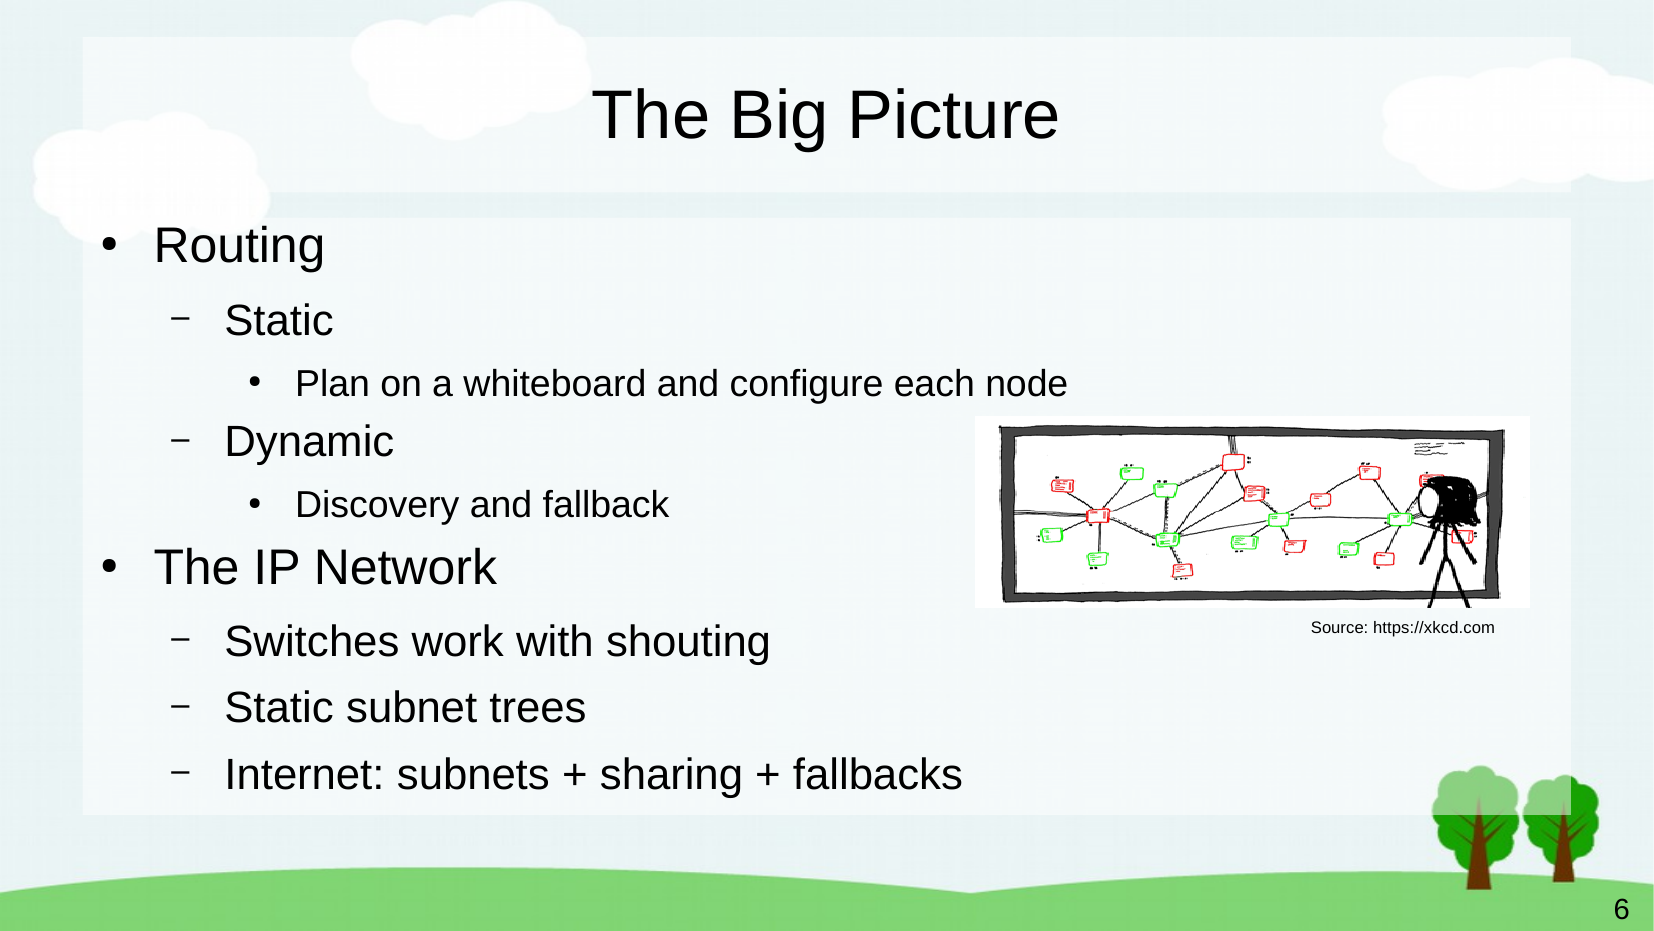

# The Big Picture
Routing
Static
Plan on a whiteboard and configure each node
Dynamic
Discovery and fallback
The IP Network
Switches work with shouting
Static subnet trees
Internet: subnets + sharing + fallbacks
Source: https://xkcd.com
6